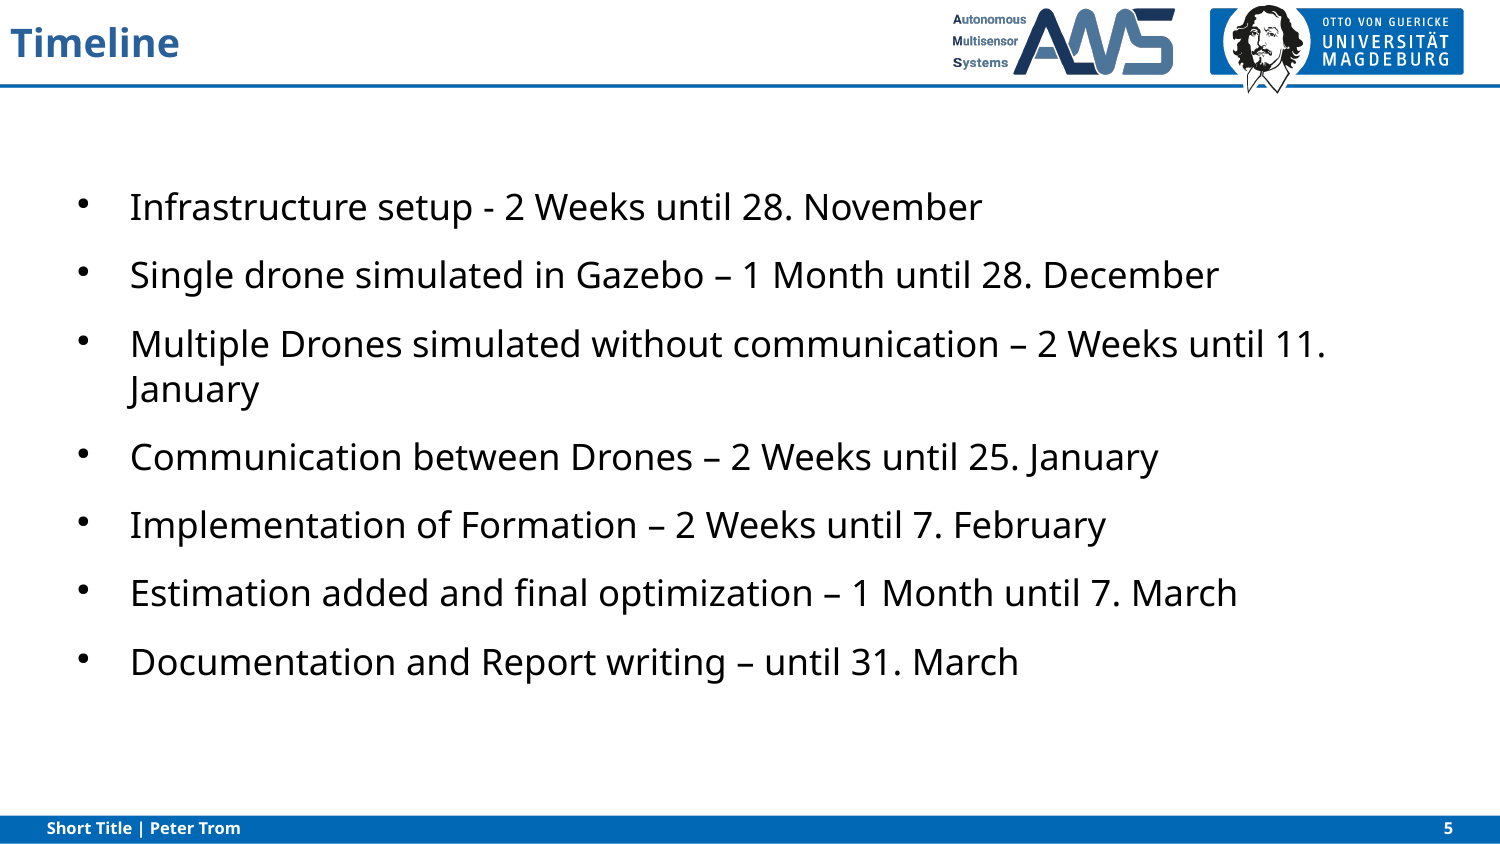

# Timeline
Infrastructure setup - 2 Weeks until 28. November
Single drone simulated in Gazebo – 1 Month until 28. December
Multiple Drones simulated without communication – 2 Weeks until 11. January
Communication between Drones – 2 Weeks until 25. January
Implementation of Formation – 2 Weeks until 7. February
Estimation added and final optimization – 1 Month until 7. March
Documentation and Report writing – until 31. March
Short Title | Peter Trom
5